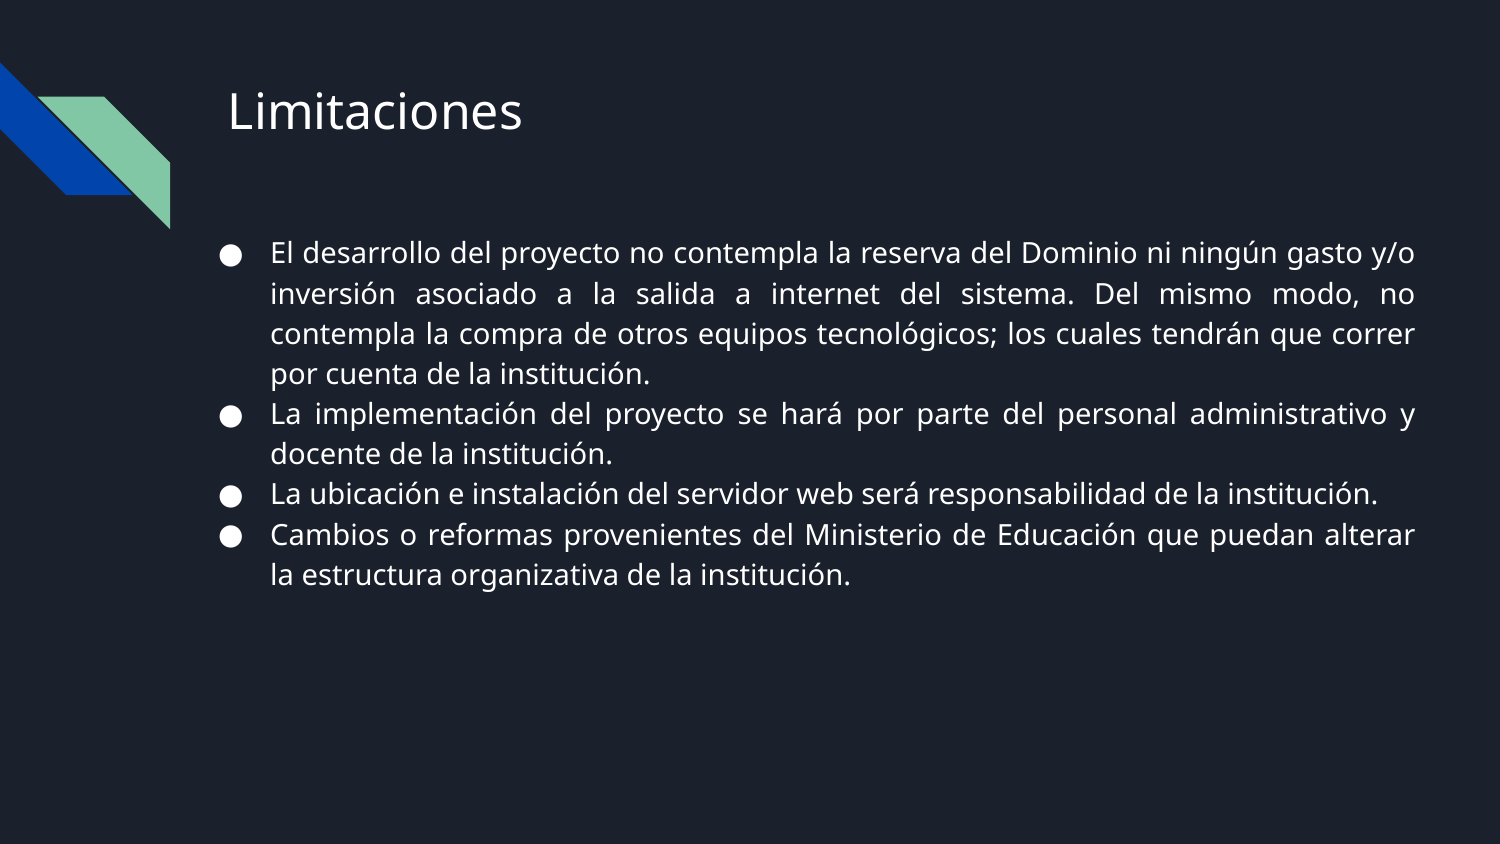

# Limitaciones
El desarrollo del proyecto no contempla la reserva del Dominio ni ningún gasto y/o inversión asociado a la salida a internet del sistema. Del mismo modo, no contempla la compra de otros equipos tecnológicos; los cuales tendrán que correr por cuenta de la institución.
La implementación del proyecto se hará por parte del personal administrativo y docente de la institución.
La ubicación e instalación del servidor web será responsabilidad de la institución.
Cambios o reformas provenientes del Ministerio de Educación que puedan alterar la estructura organizativa de la institución.